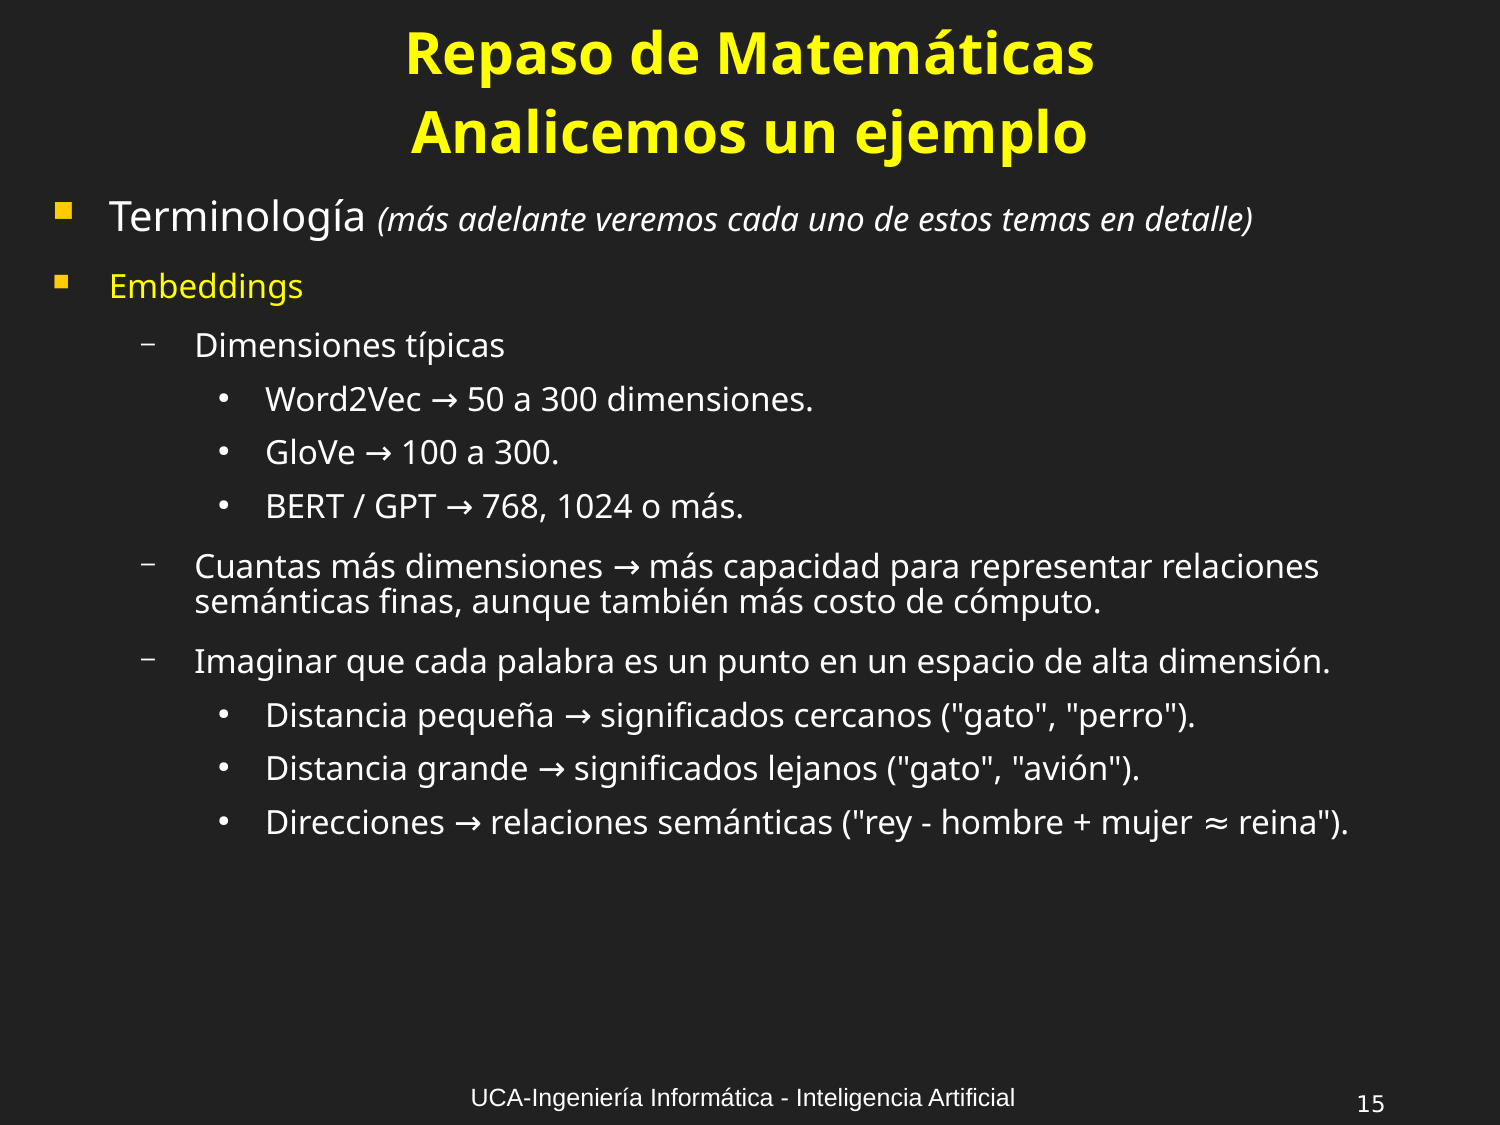

# Repaso de Matemáticas Analicemos un ejemplo
Terminología (más adelante veremos cada uno de estos temas en detalle)
Embeddings
Dimensiones típicas
Word2Vec → 50 a 300 dimensiones.
GloVe → 100 a 300.
BERT / GPT → 768, 1024 o más.
Cuantas más dimensiones → más capacidad para representar relaciones semánticas finas, aunque también más costo de cómputo.
Imaginar que cada palabra es un punto en un espacio de alta dimensión.
Distancia pequeña → significados cercanos ("gato", "perro").
Distancia grande → significados lejanos ("gato", "avión").
Direcciones → relaciones semánticas ("rey - hombre + mujer ≈ reina").